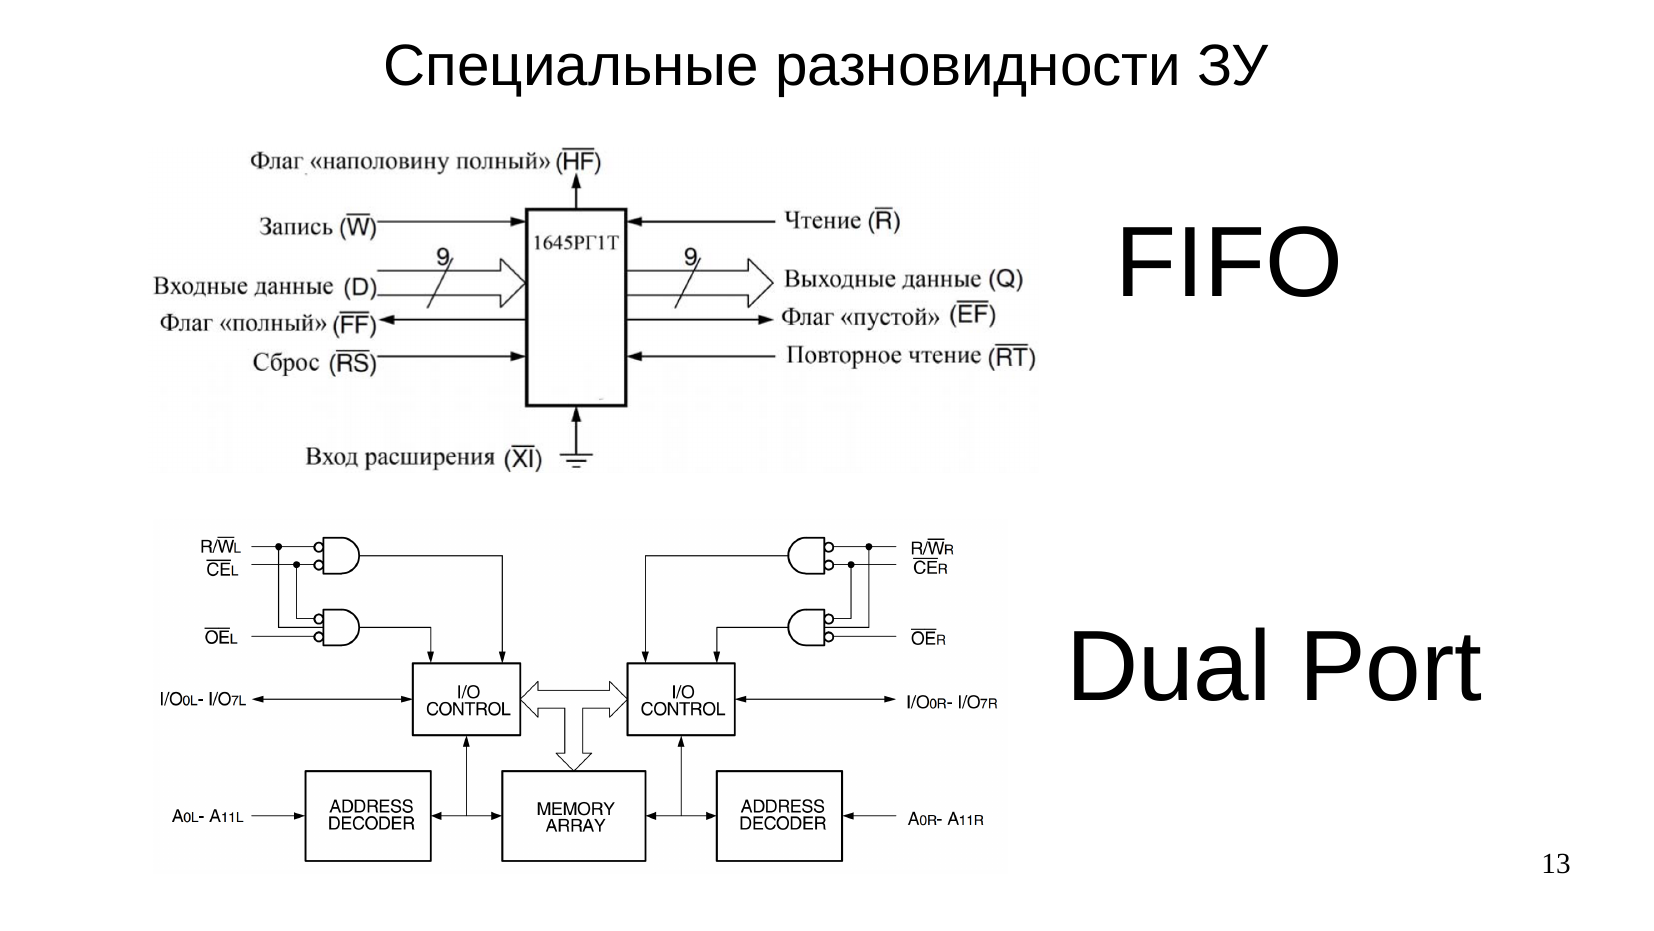

# Специальные разновидности ЗУ
FIFO
Dual Port
13